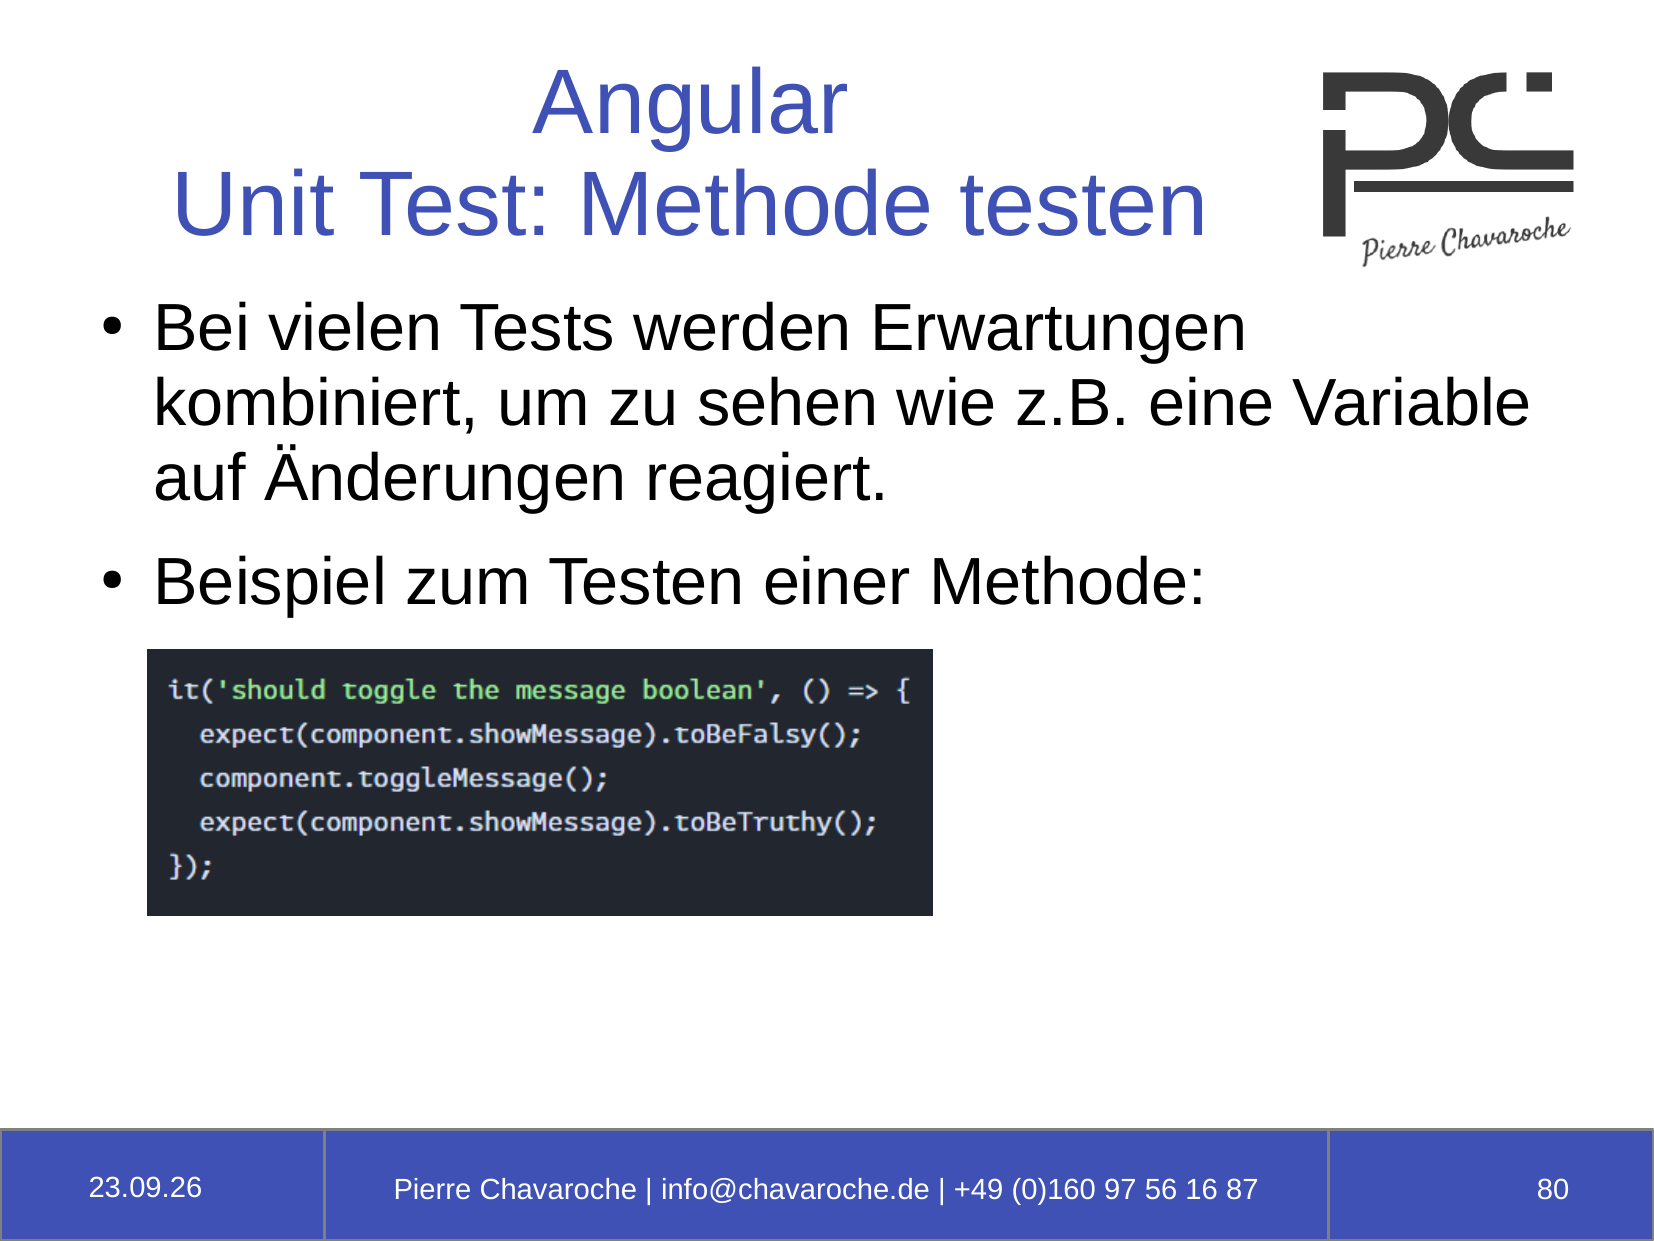

# Angular Unit Test: Methode testen
Bei vielen Tests werden Erwartungen kombiniert, um zu sehen wie z.B. eine Variable auf Änderungen reagiert.
Beispiel zum Testen einer Methode:
Pierre Chavaroche | info@chavaroche.de | +49 (0)160 97 56 16 87
80